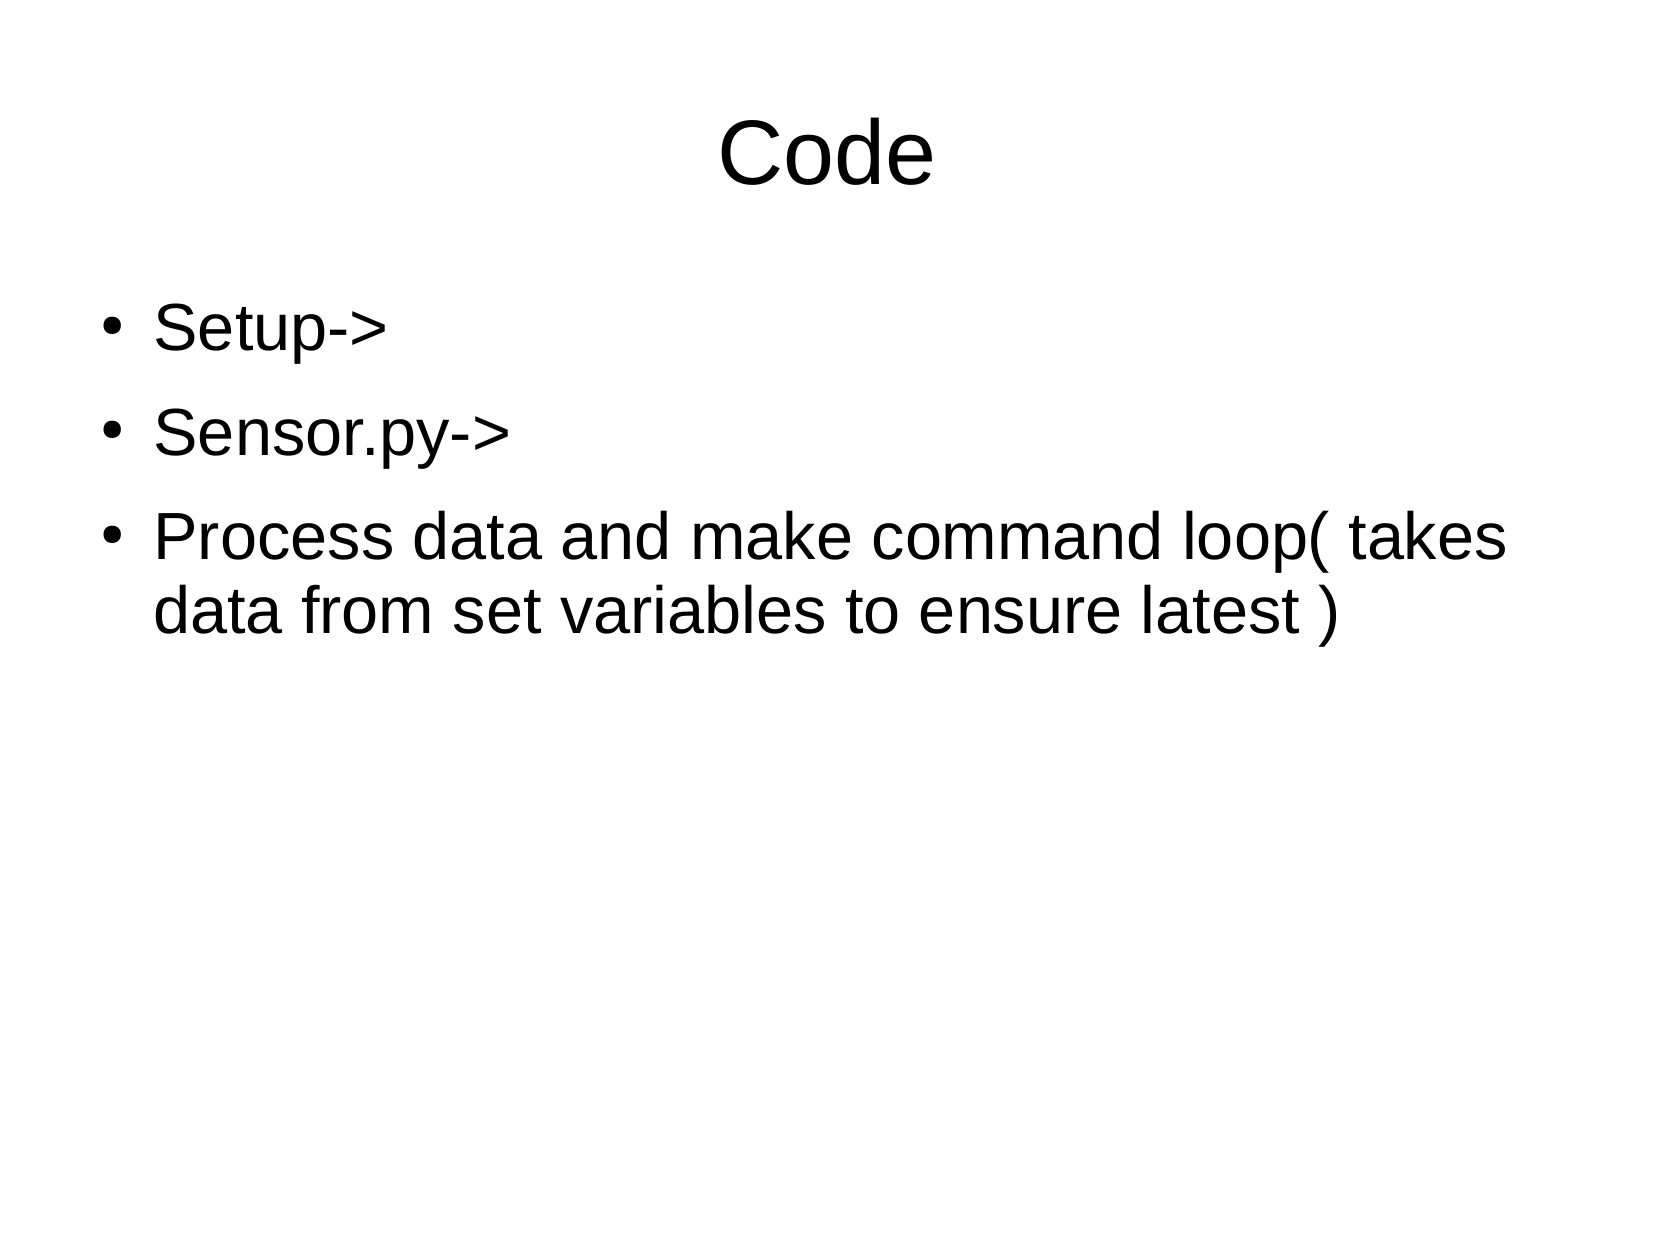

# Code
Setup->
Sensor.py->
Process data and make command loop( takes data from set variables to ensure latest )